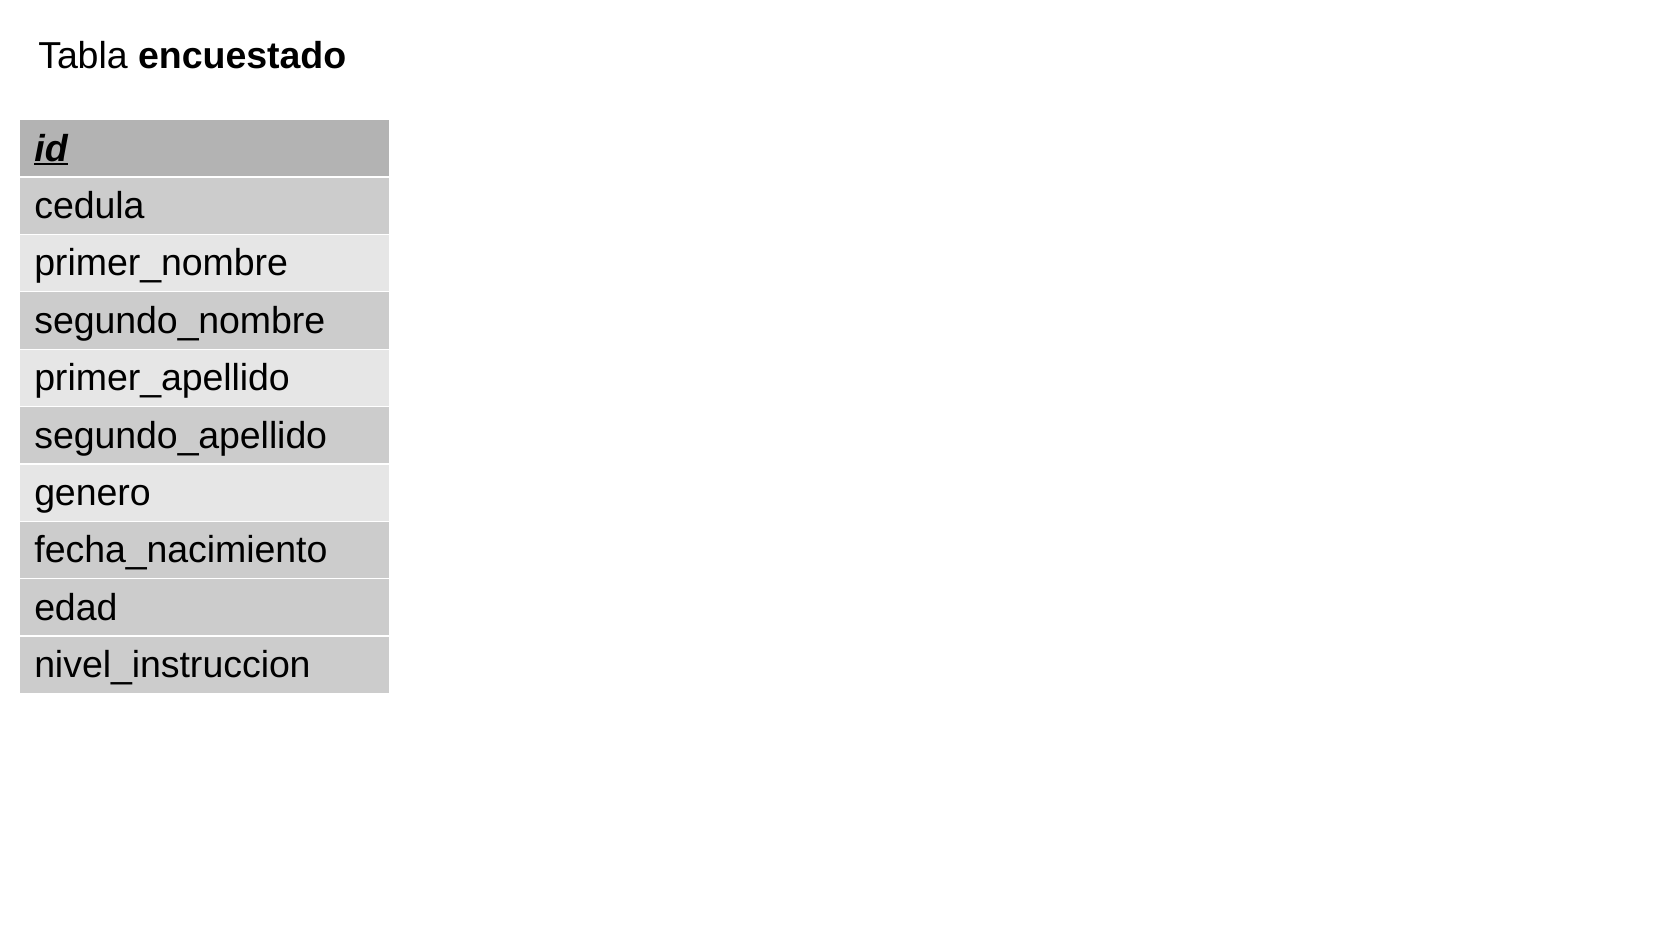

Tabla encuestado
| id |
| --- |
| cedula |
| primer\_nombre |
| segundo\_nombre |
| primer\_apellido |
| segundo\_apellido |
| genero |
| fecha\_nacimiento |
| edad |
| nivel\_instruccion |